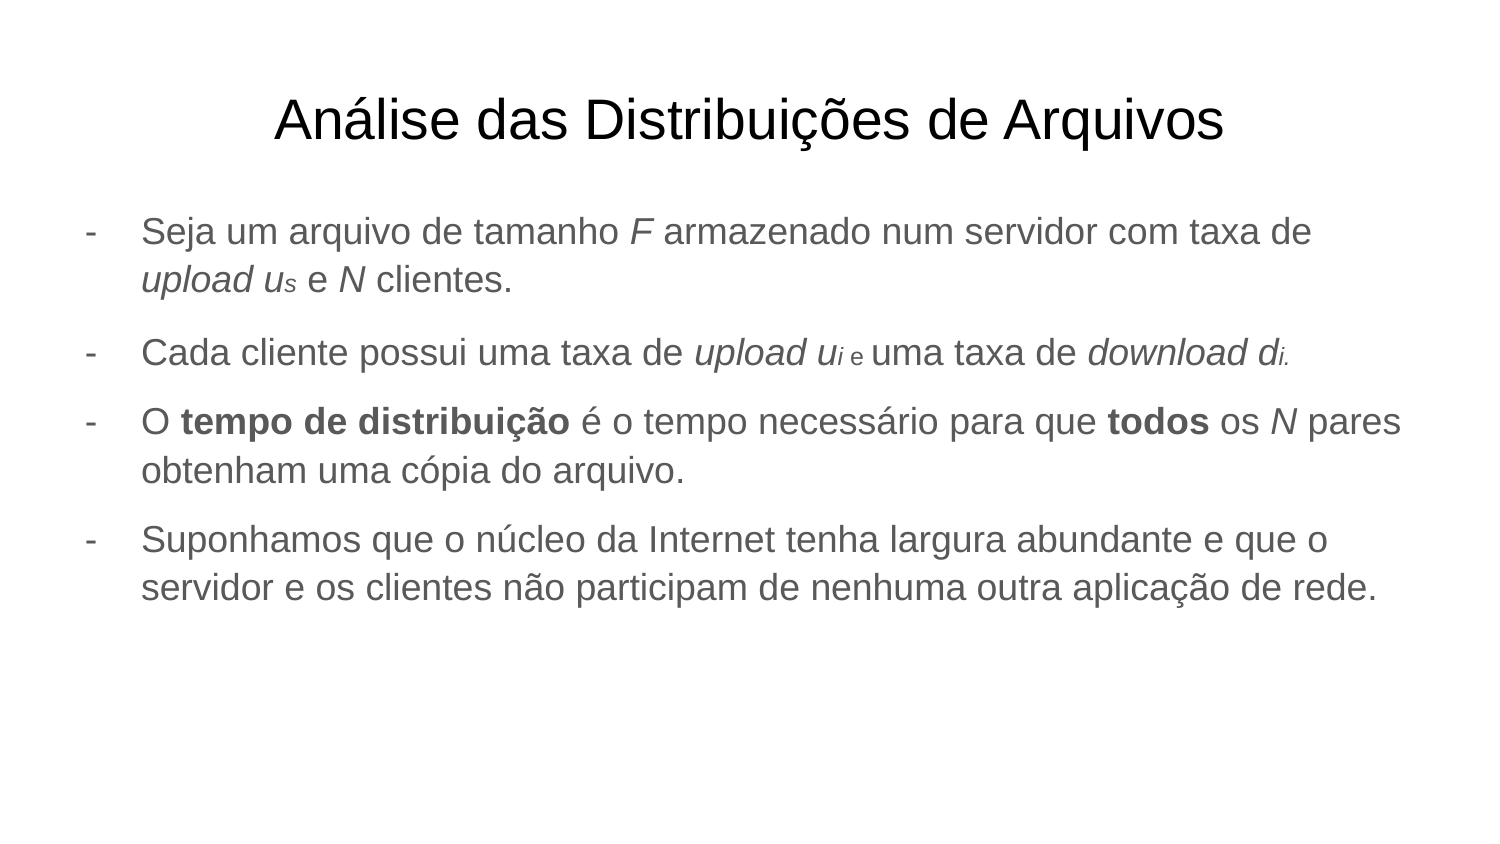

# Análise das Distribuições de Arquivos
Seja um arquivo de tamanho F armazenado num servidor com taxa de upload us e N clientes.
Cada cliente possui uma taxa de upload ui e uma taxa de download di.
O tempo de distribuição é o tempo necessário para que todos os N pares obtenham uma cópia do arquivo.
Suponhamos que o núcleo da Internet tenha largura abundante e que o servidor e os clientes não participam de nenhuma outra aplicação de rede.